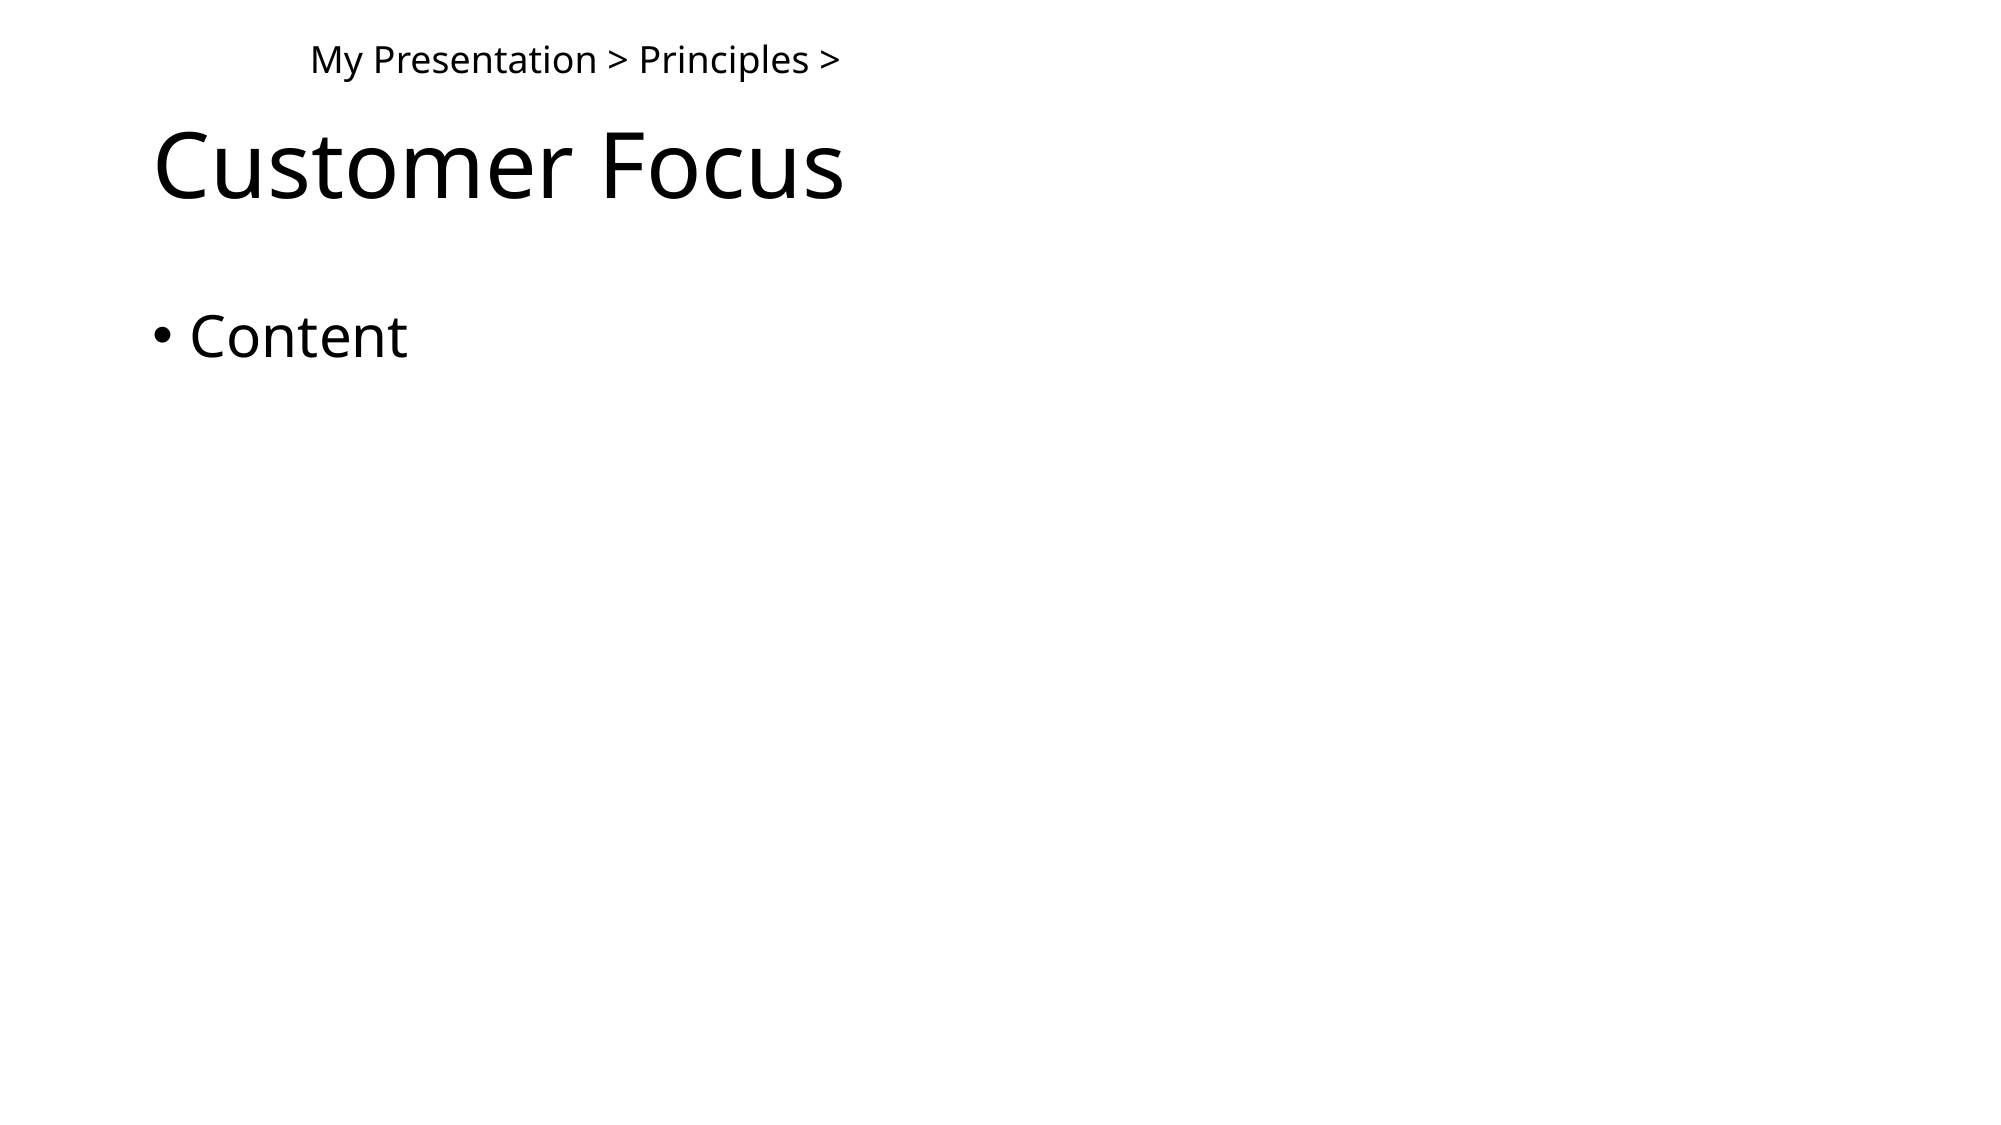

#poptopush 1
My Presentation > Principles >
# Customer Focus
Content